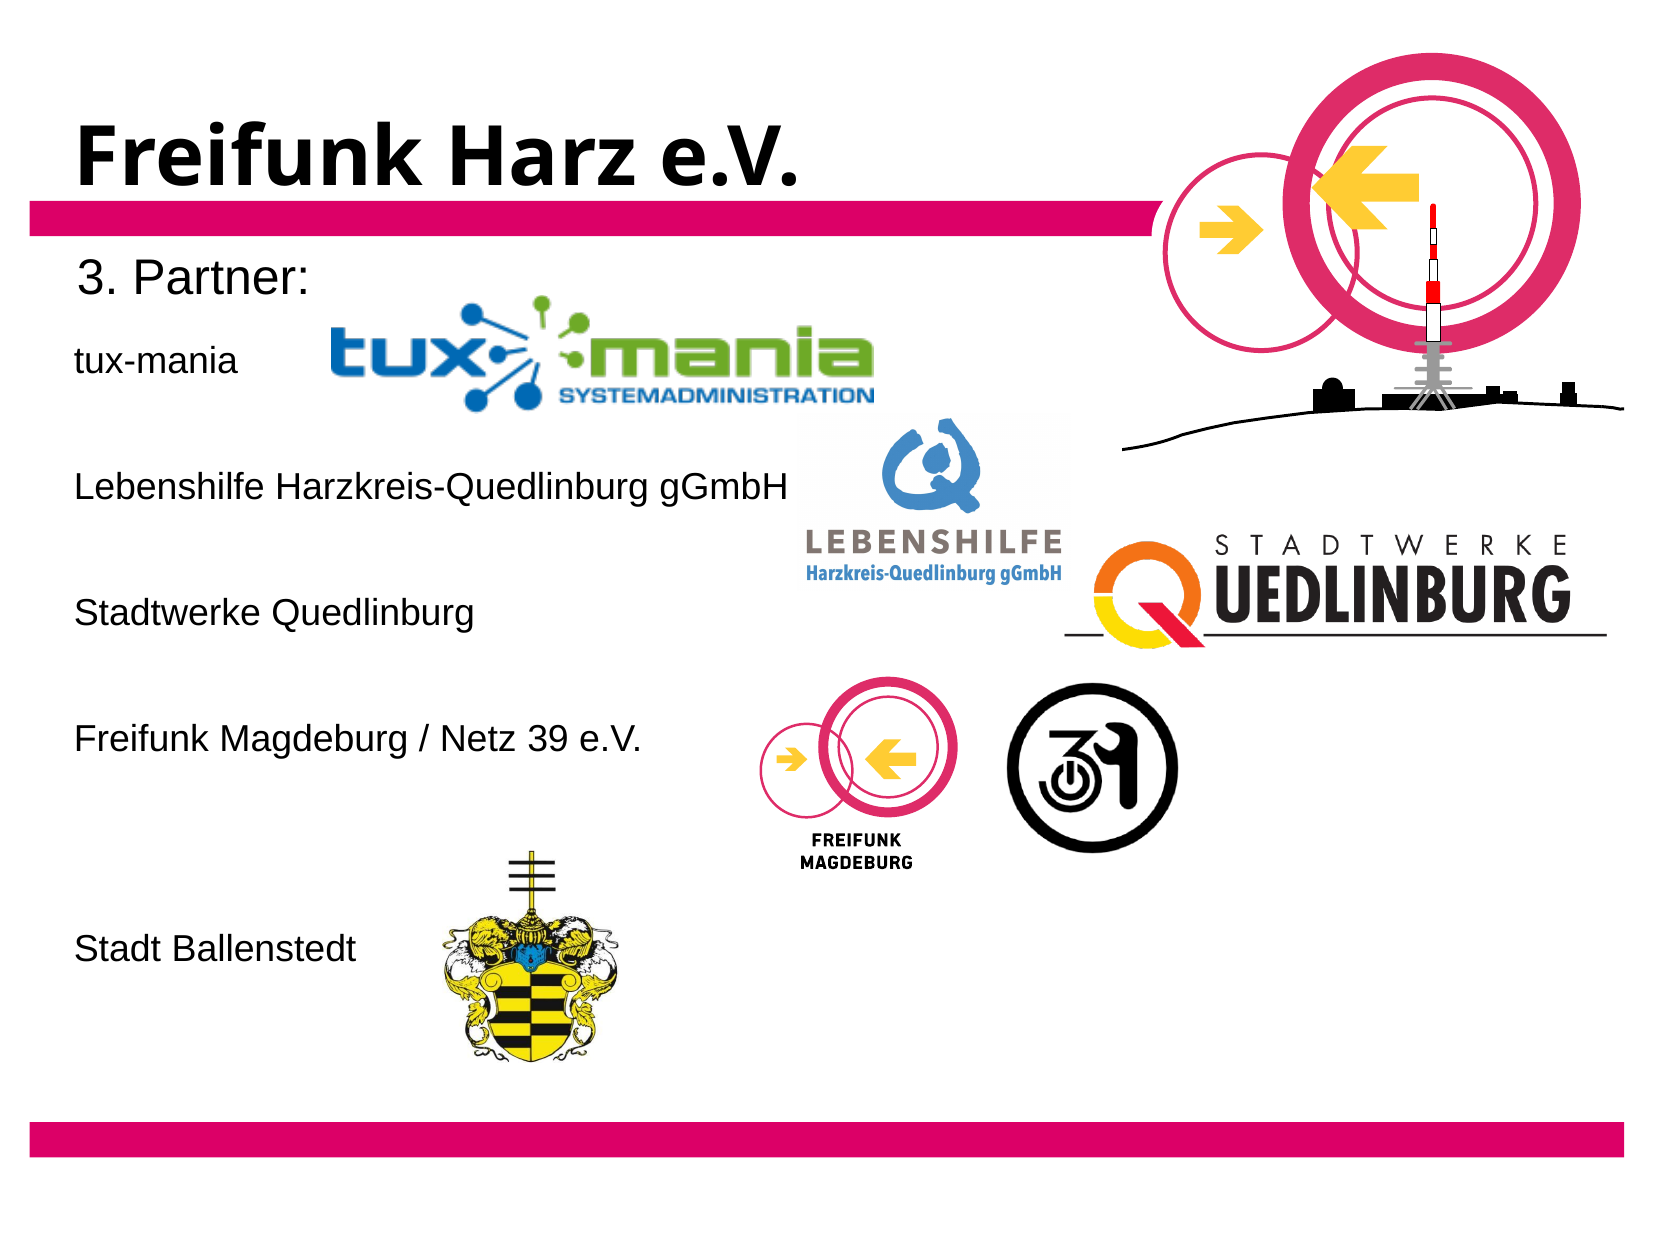

# 3. Partner:
tux-mania
Lebenshilfe Harzkreis-Quedlinburg gGmbH
Stadtwerke Quedlinburg
Freifunk Magdeburg / Netz 39 e.V.
Stadt Ballenstedt